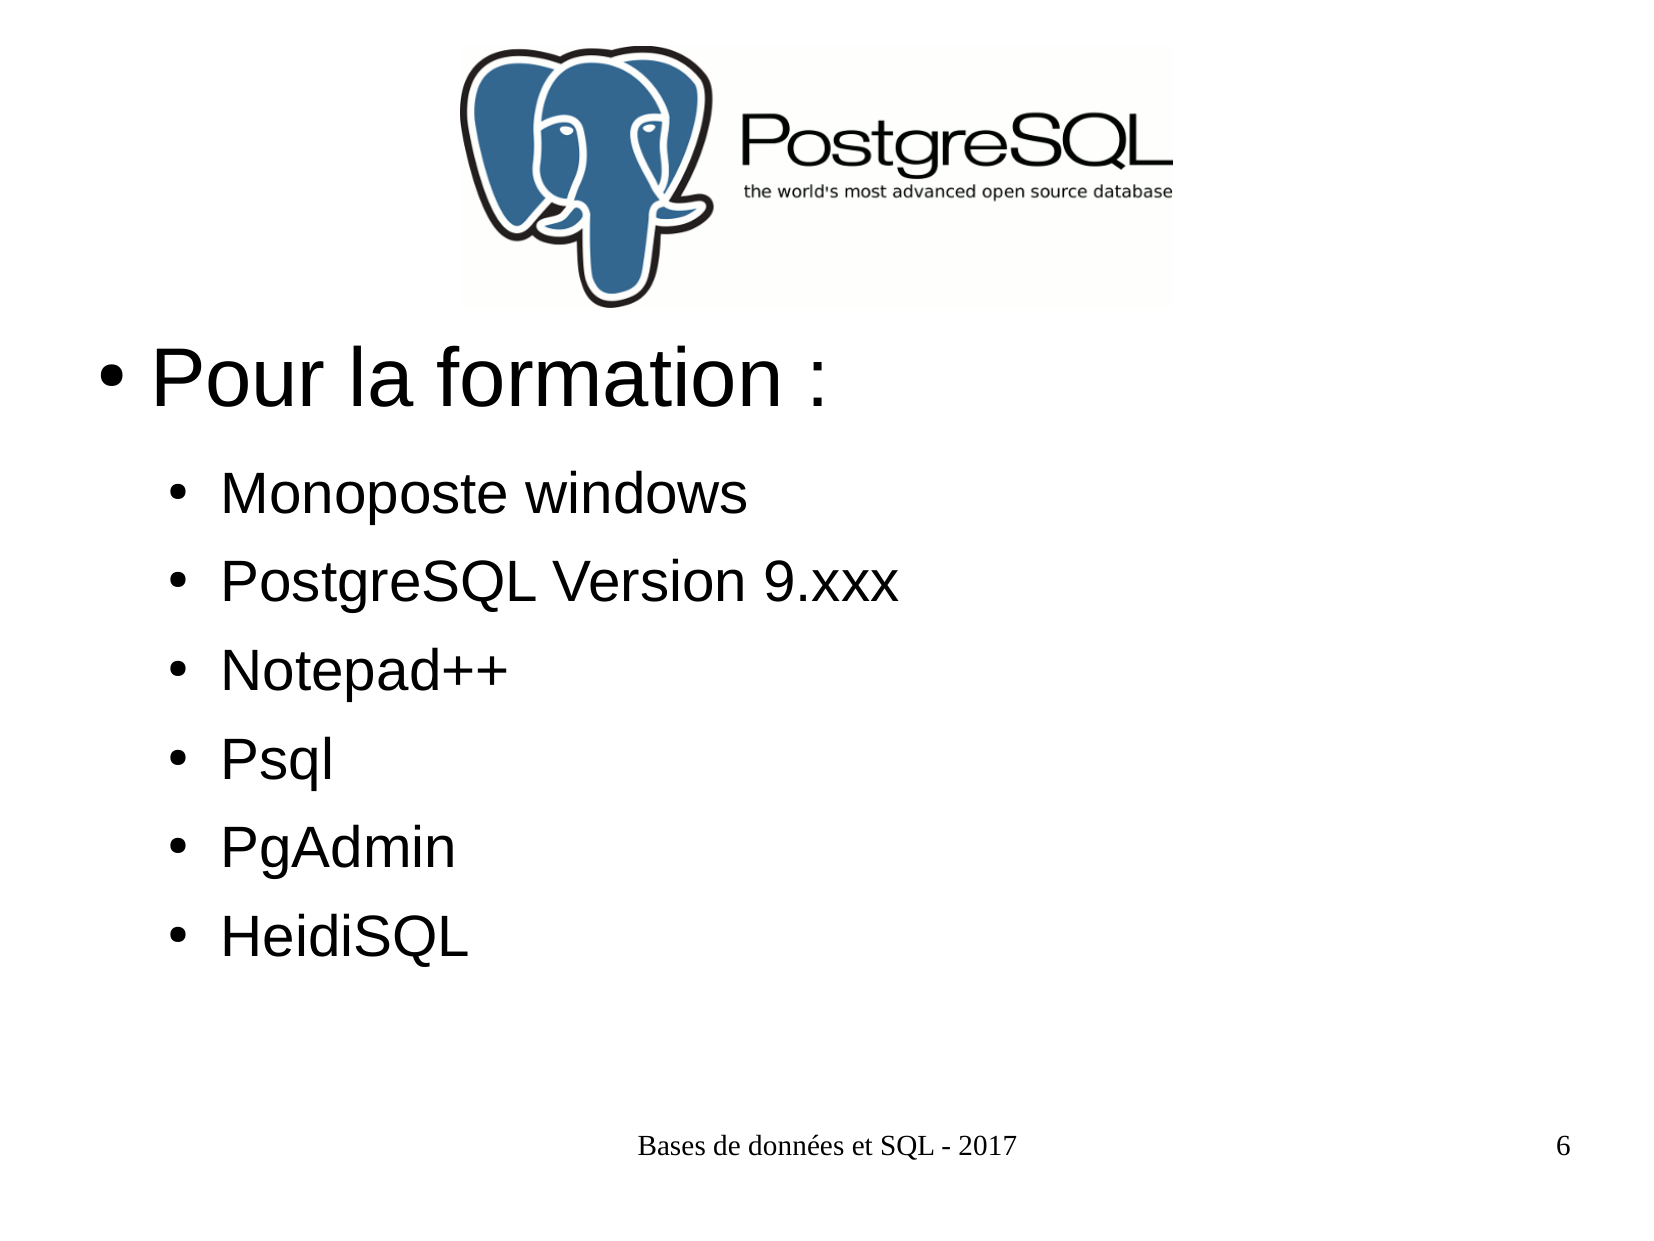

# Pour la formation :
Monoposte windows
PostgreSQL Version 9.xxx
Notepad++
Psql
PgAdmin
HeidiSQL
Bases de données et SQL - 2017
6